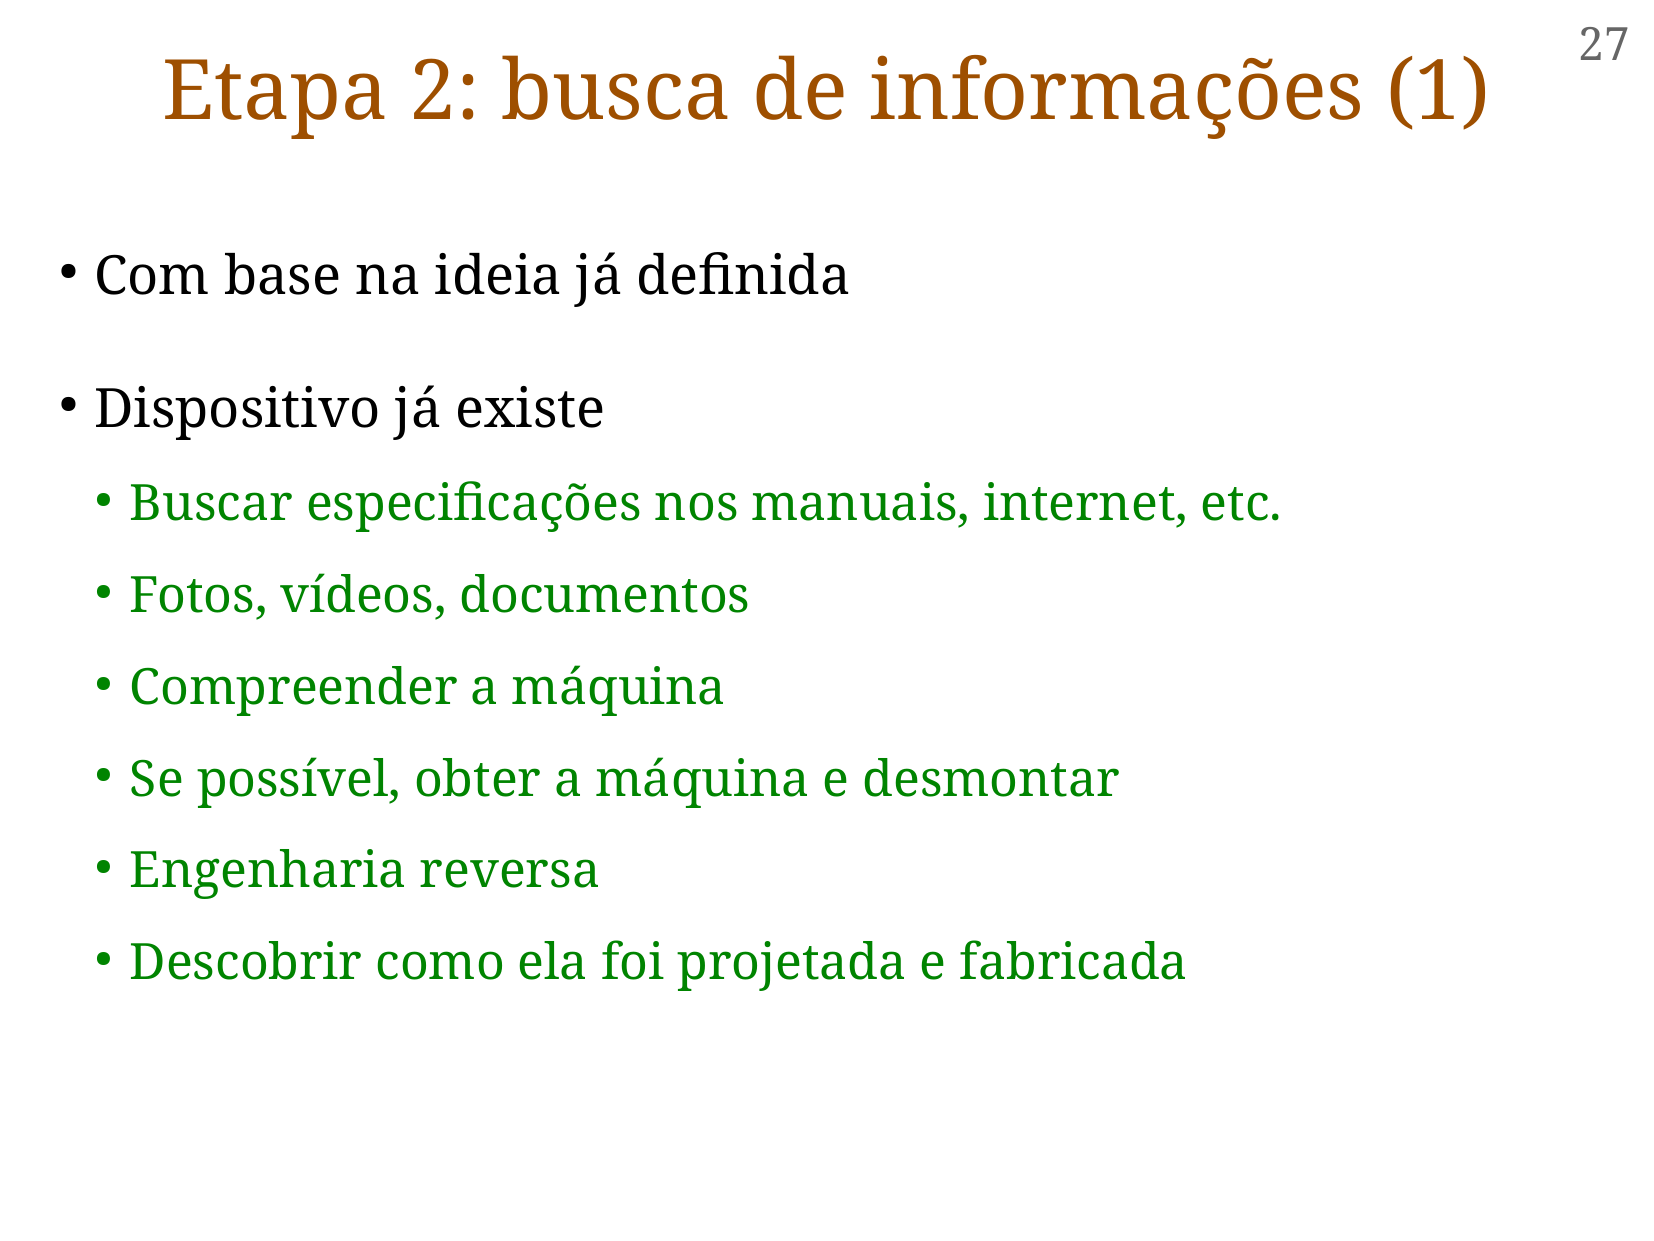

27
# Etapa 2: busca de informações (1)
Com base na ideia já definida
Dispositivo já existe
Buscar especificações nos manuais, internet, etc.
Fotos, vídeos, documentos
Compreender a máquina
Se possível, obter a máquina e desmontar
Engenharia reversa
Descobrir como ela foi projetada e fabricada